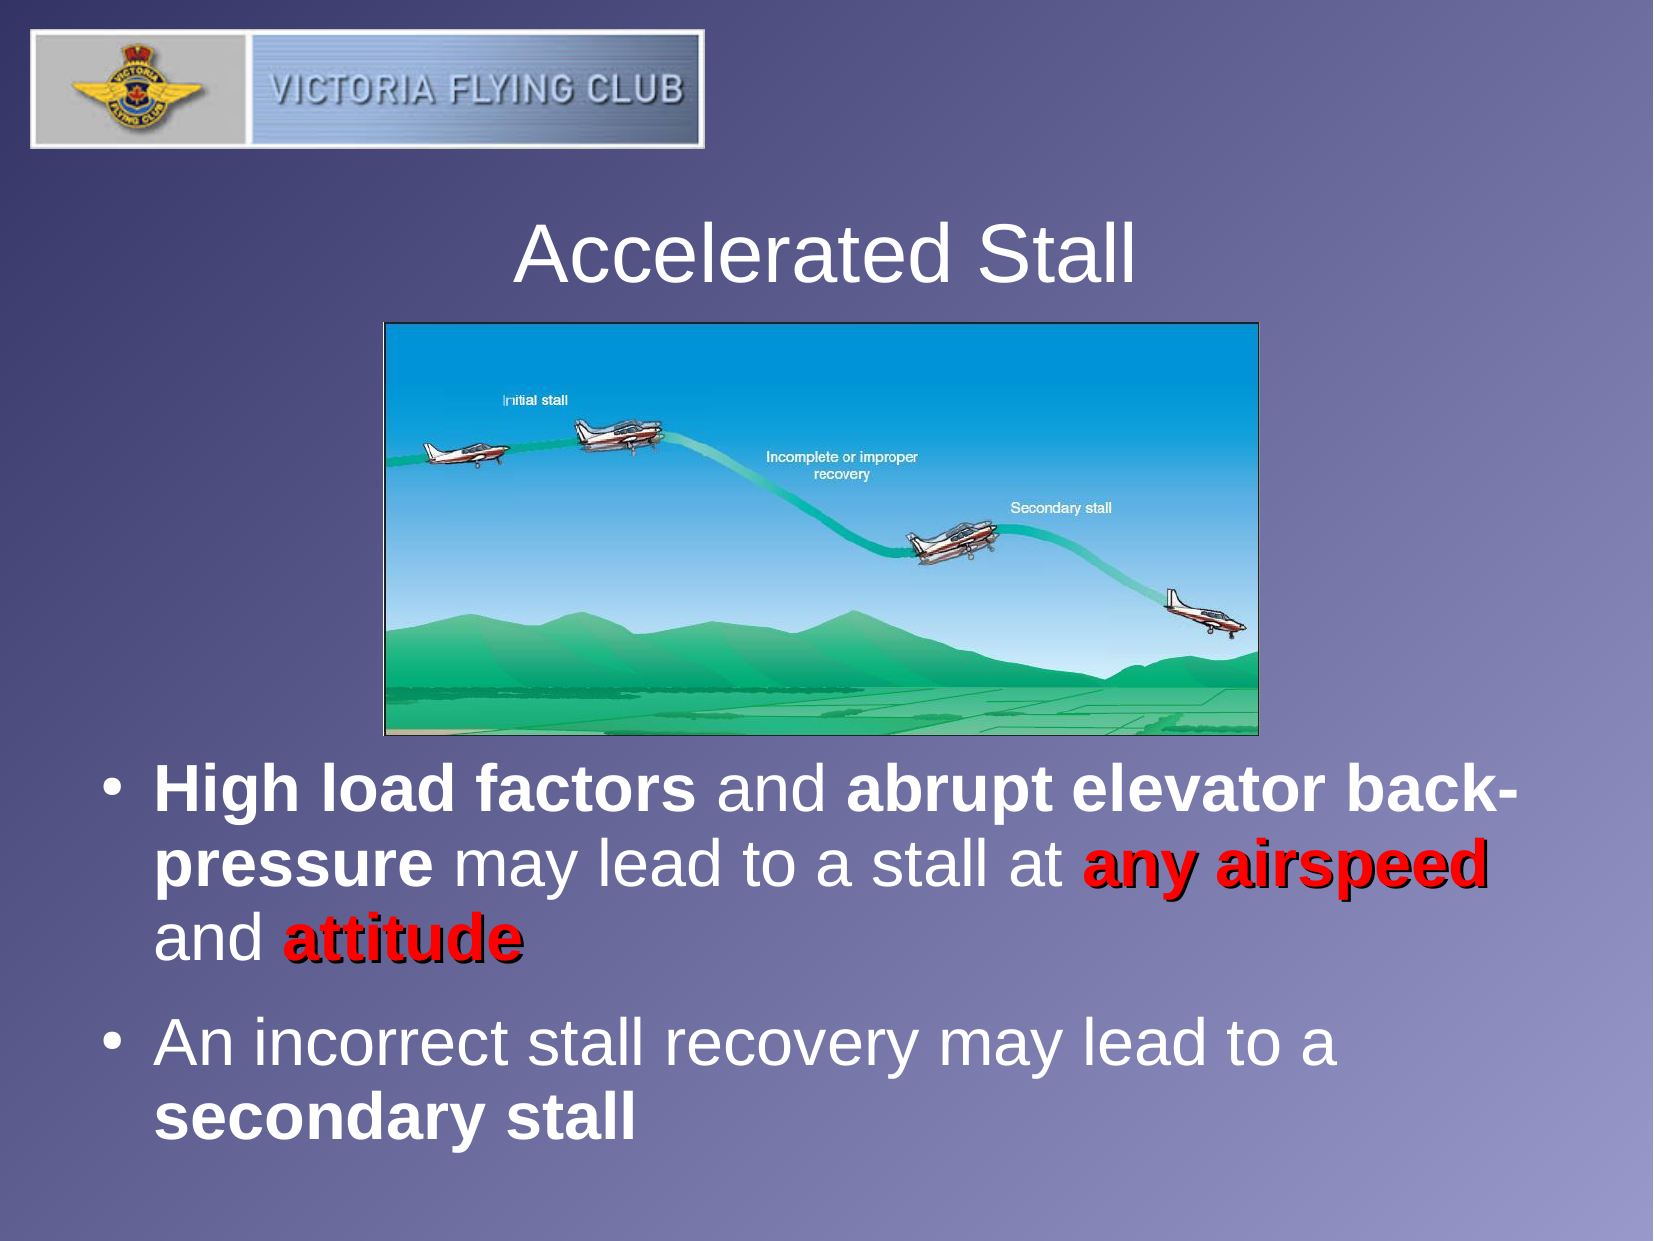

# Accelerated Stall
High load factors and abrupt elevator back-pressure may lead to a stall at any airspeed and attitude
An incorrect stall recovery may lead to a secondary stall